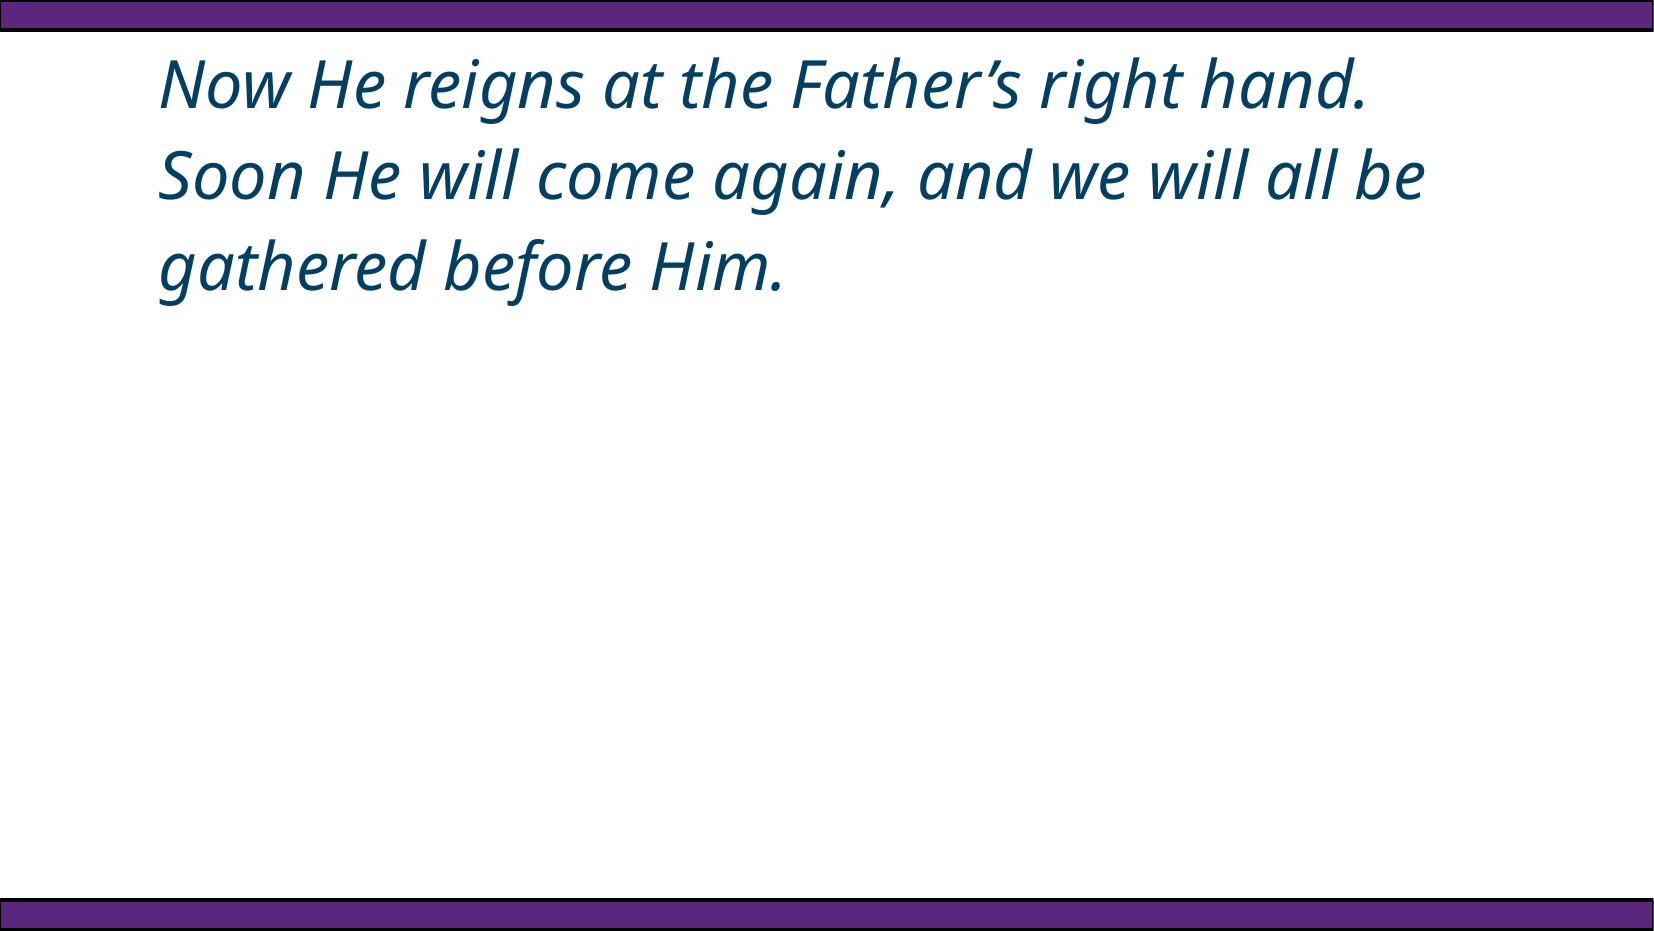

Now He reigns at the Father’s right hand.
 Soon He will come again, and we will all be
 gathered before Him.